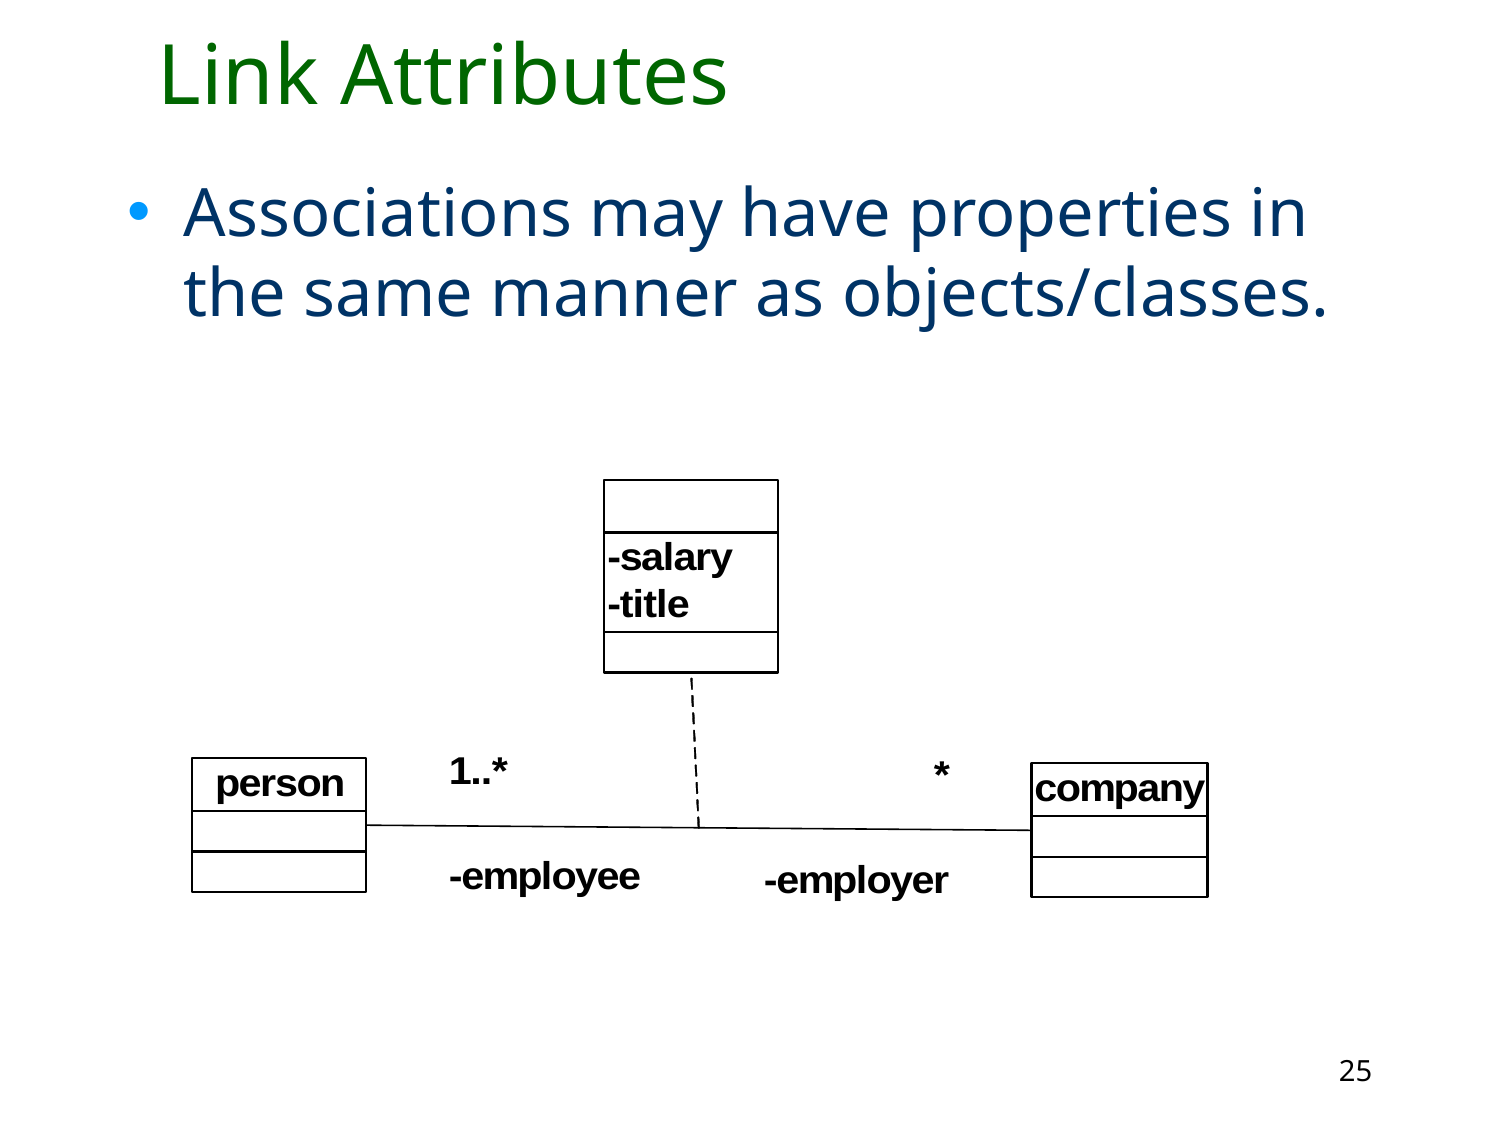

# Link Attributes
Associations may have properties in the same manner as objects/classes.